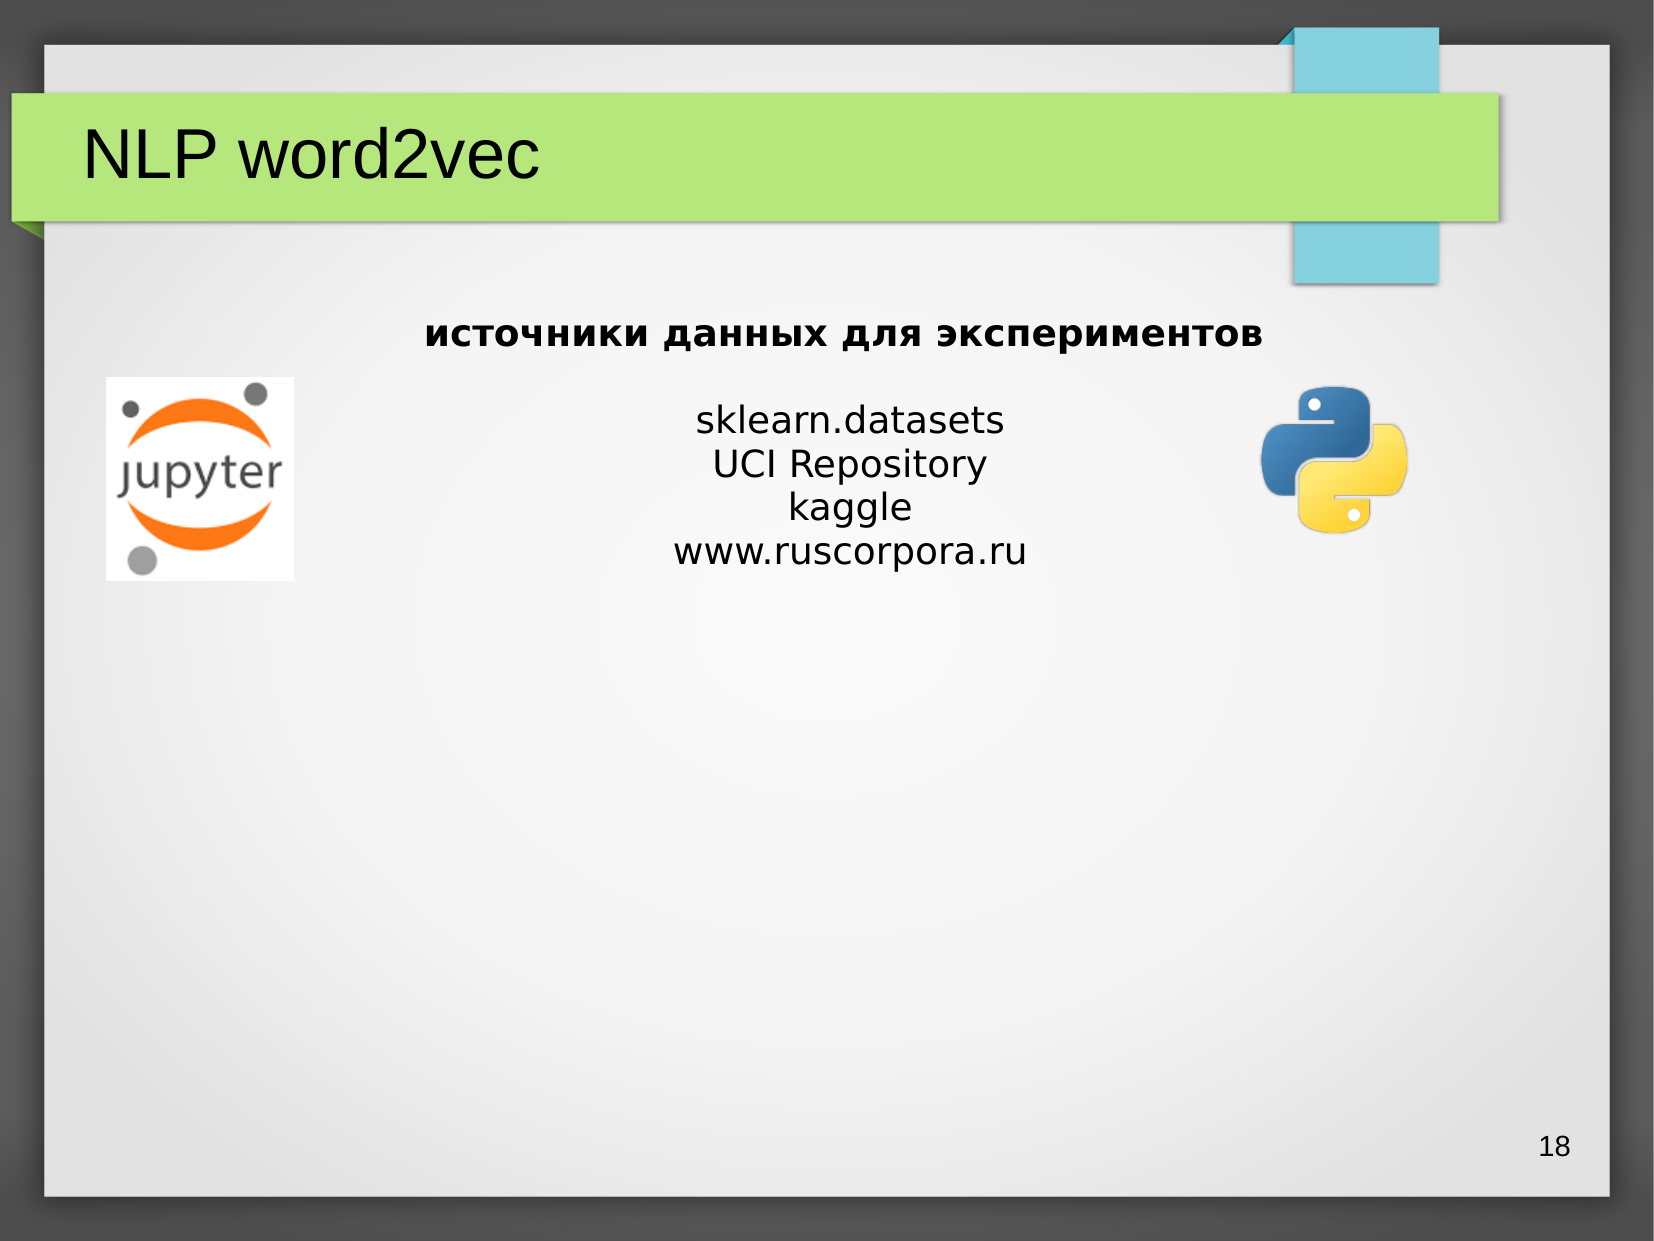

# NLP word2vec
источники данных для экспериментов
sklearn.datasets
UCI Repository
kaggle
www.ruscorpora.ru
18